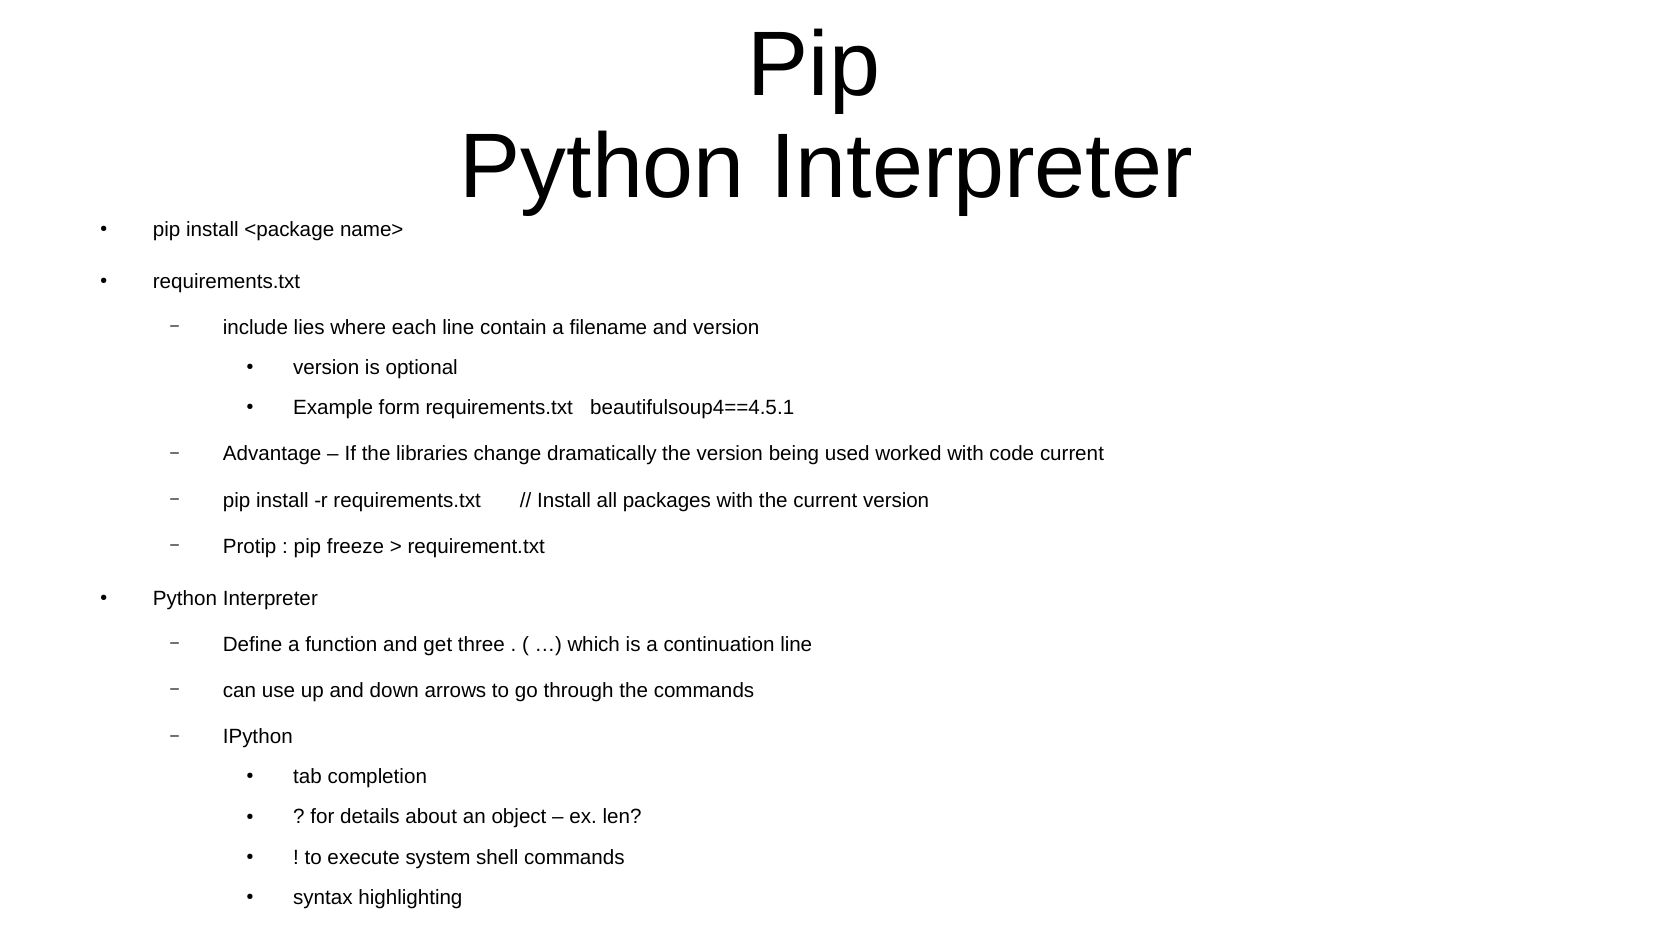

# Pip Python Interpreter
pip install <package name>
requirements.txt
include lies where each line contain a filename and version
version is optional
Example form requirements.txt	beautifulsoup4==4.5.1
Advantage – If the libraries change dramatically the version being used worked with code current
pip install -r requirements.txt 			// Install all packages with the current version
Protip : pip freeze > requirement.txt
Python Interpreter
Define a function and get three . ( …) which is a continuation line
can use up and down arrows to go through the commands
IPython
tab completion
? for details about an object – ex. len?
! to execute system shell commands
syntax highlighting